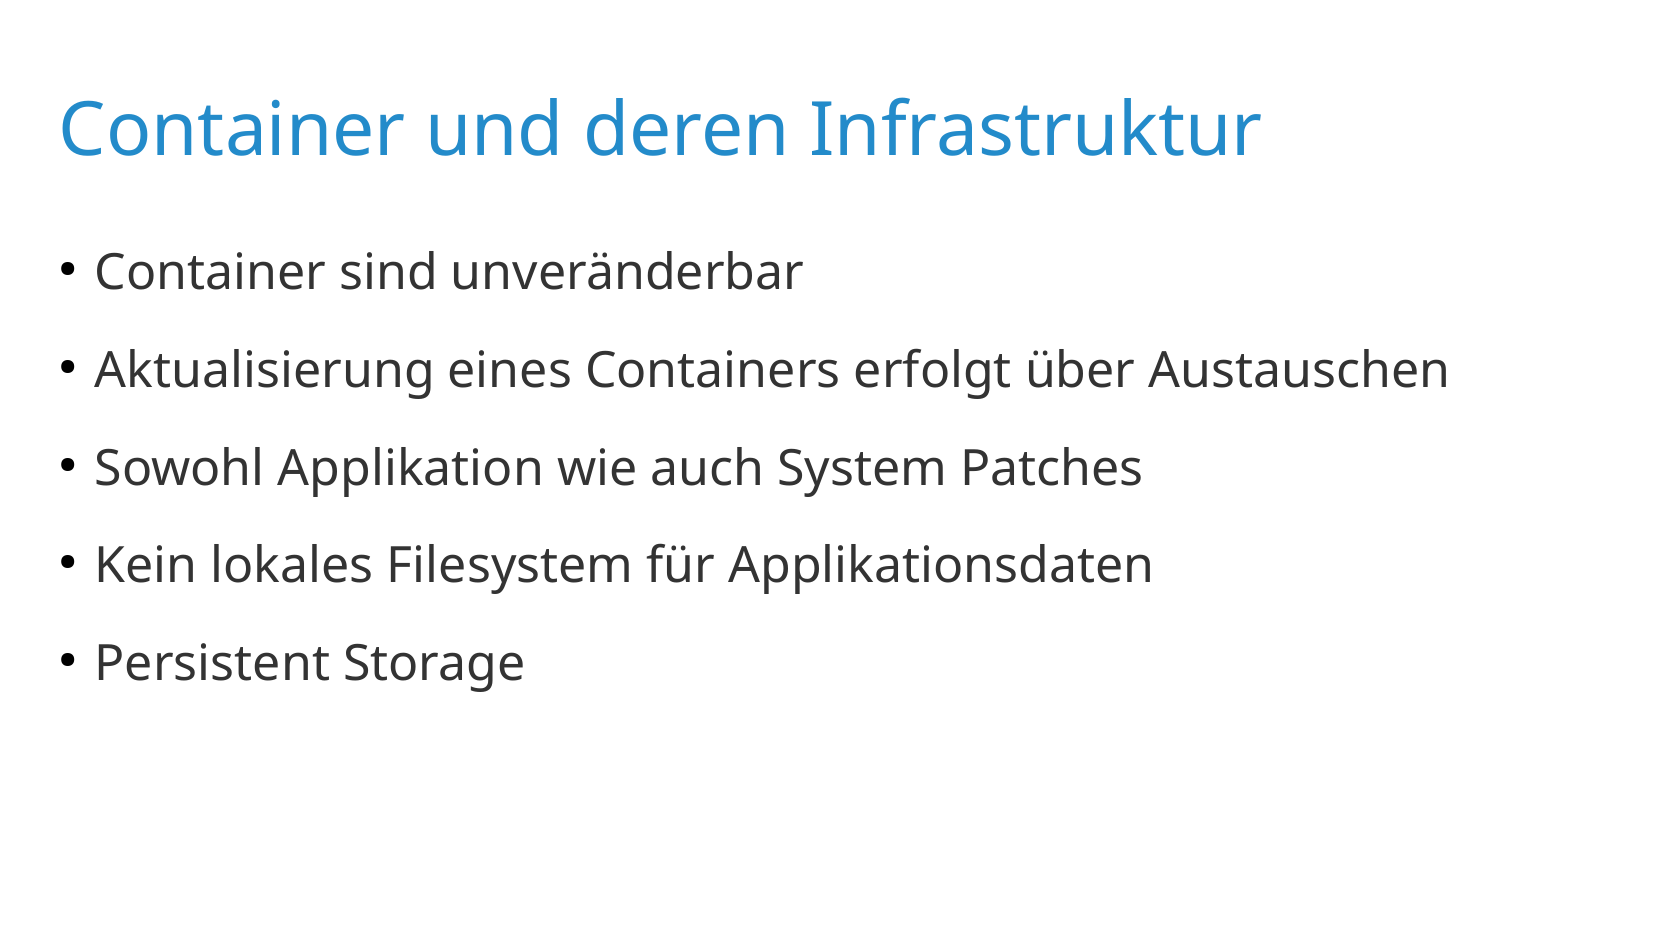

# Container und deren Infrastruktur
Container sind unveränderbar
Aktualisierung eines Containers erfolgt über Austauschen
Sowohl Applikation wie auch System Patches
Kein lokales Filesystem für Applikationsdaten
Persistent Storage